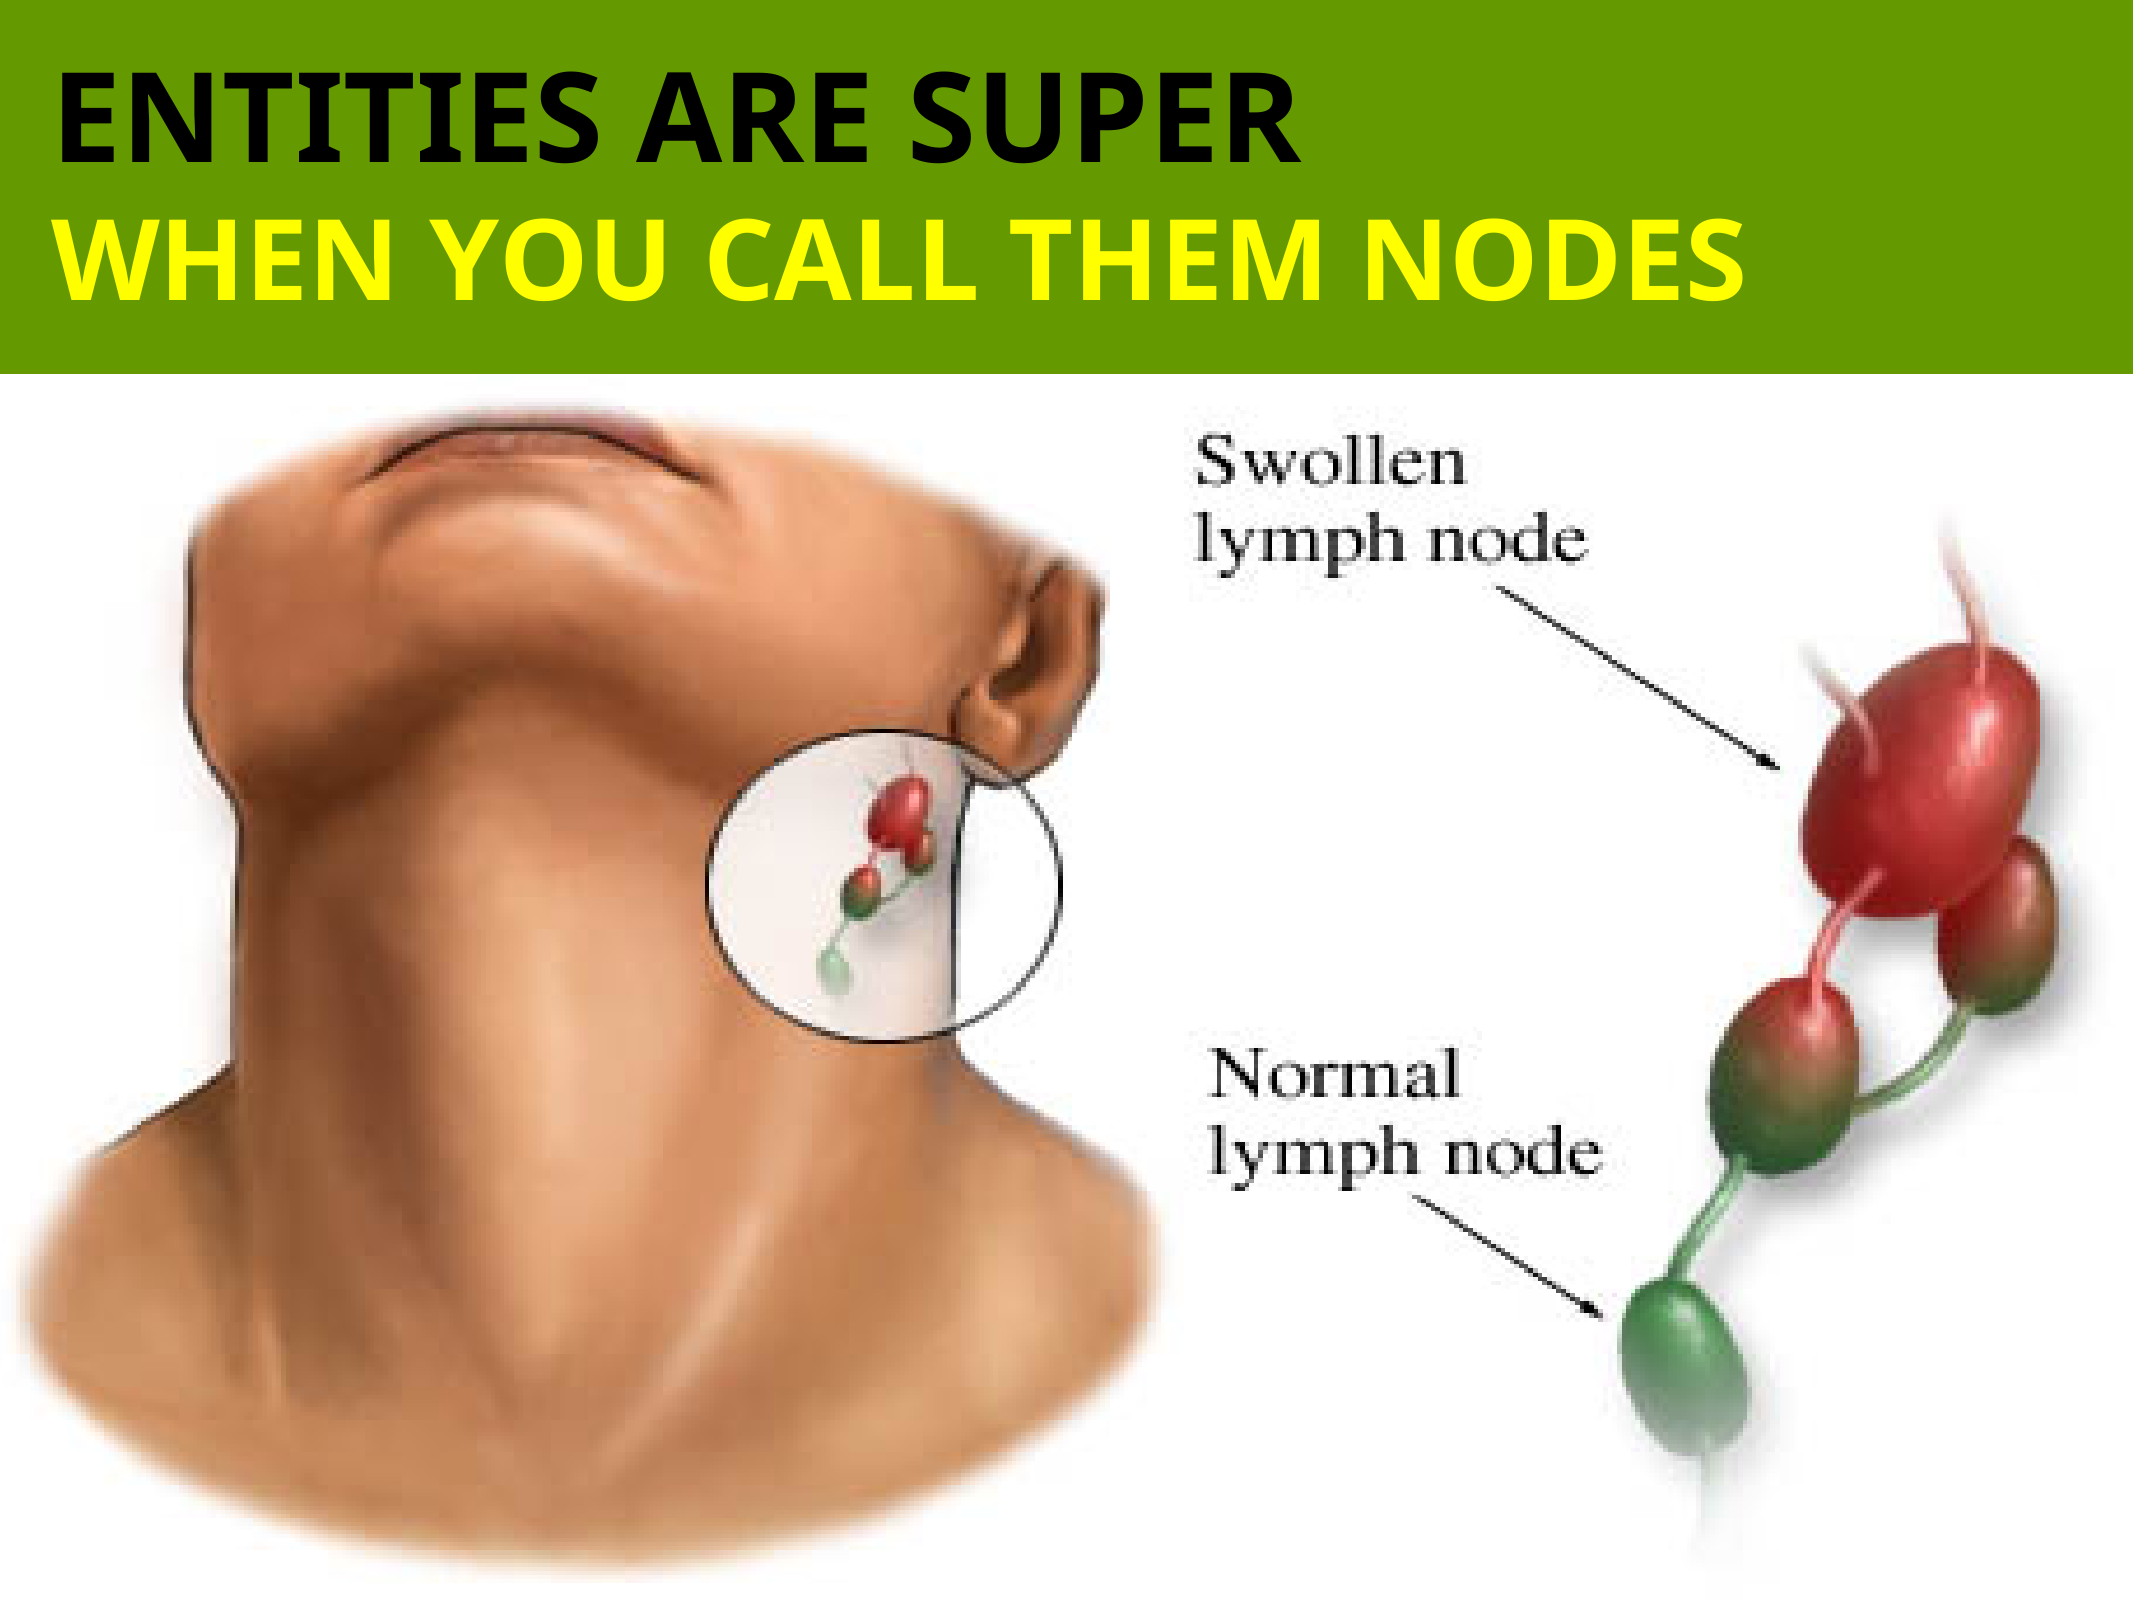

ENTITIES ARE SUPER
WHEN YOU CALL THEM NODES